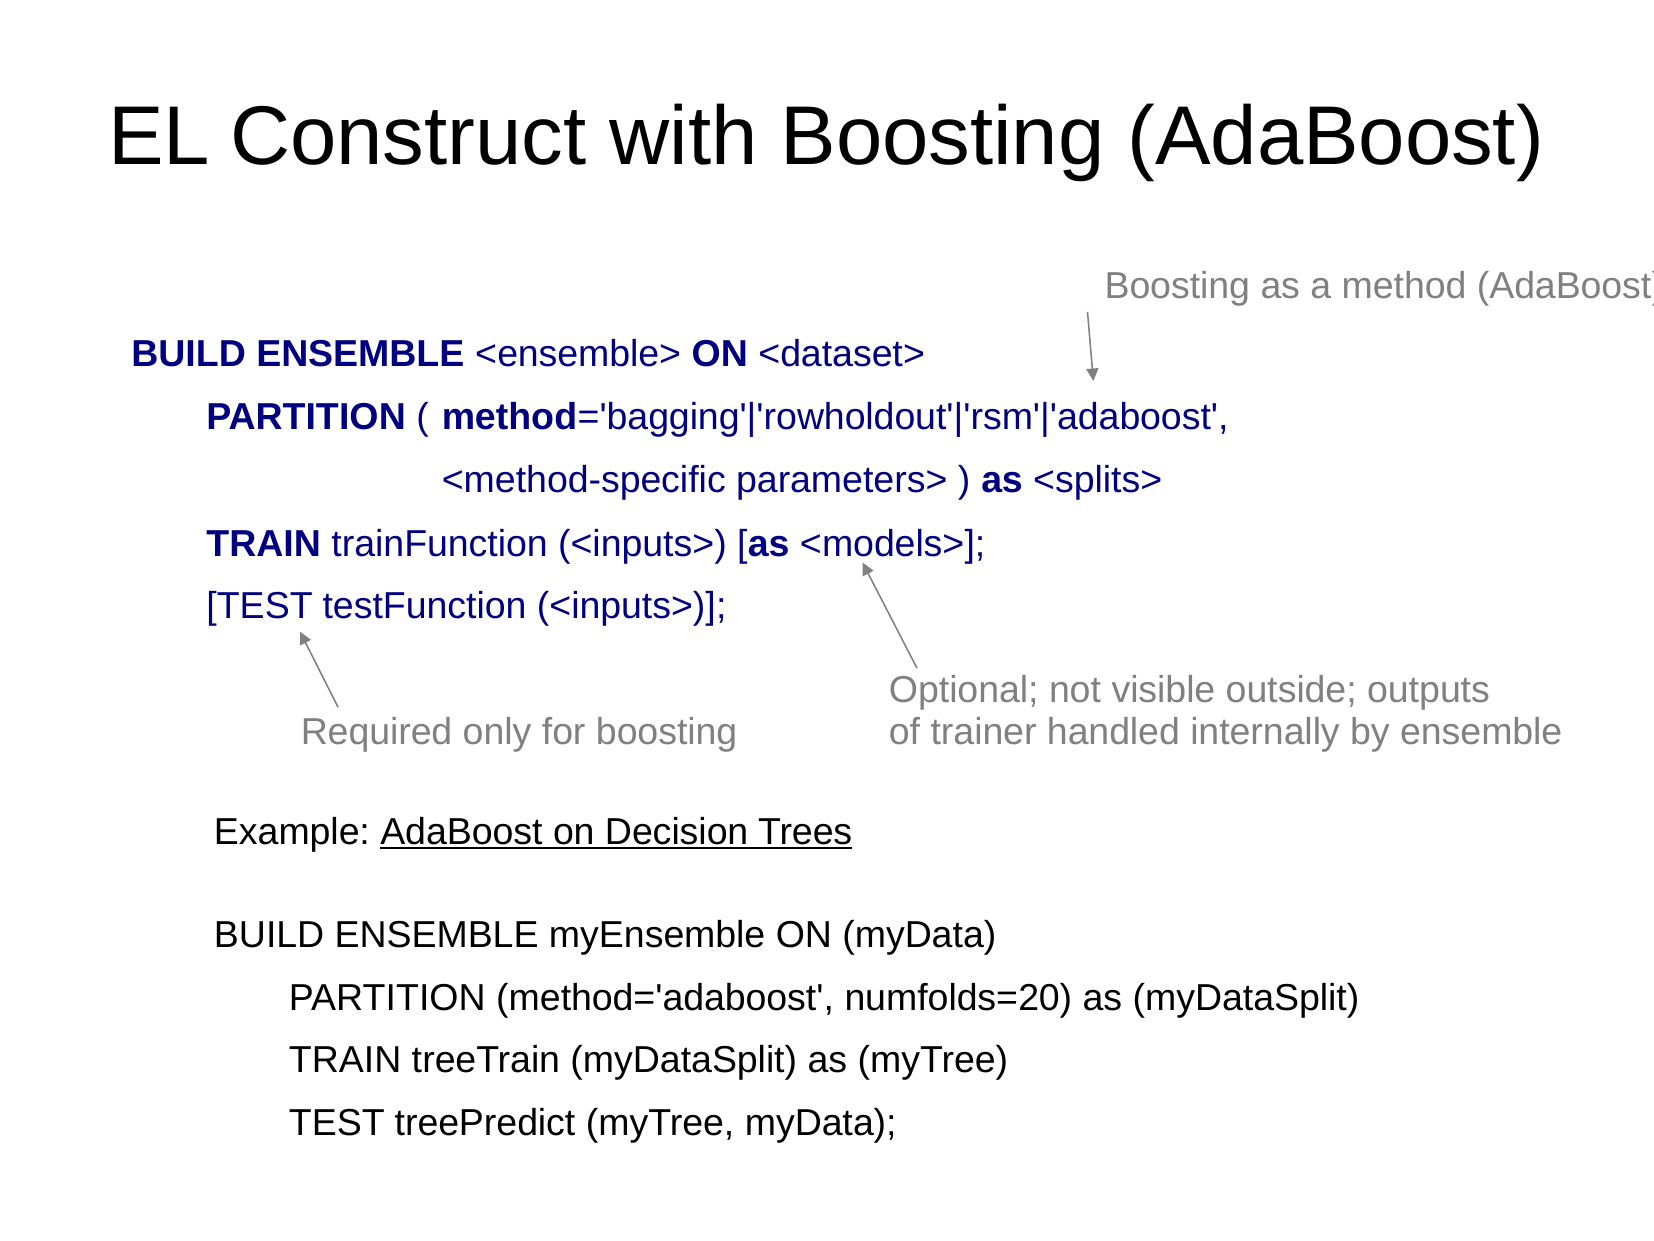

# EL Construct with Boosting (AdaBoost)
Boosting as a method (AdaBoost)
BUILD ENSEMBLE <ensemble> ON <dataset>
	PARTITION (	 method='bagging'|'rowholdout'|'rsm'|'adaboost',
				 <method-specific parameters> ) as <splits>
	TRAIN trainFunction (<inputs>) [as <models>];
	[TEST testFunction (<inputs>)];
Optional; not visible outside; outputs
of trainer handled internally by ensemble
Required only for boosting
Example: AdaBoost on Decision Trees
BUILD ENSEMBLE myEnsemble ON (myData)
	PARTITION (method='adaboost', numfolds=20) as (myDataSplit)
	TRAIN treeTrain (myDataSplit) as (myTree)
	TEST treePredict (myTree, myData);